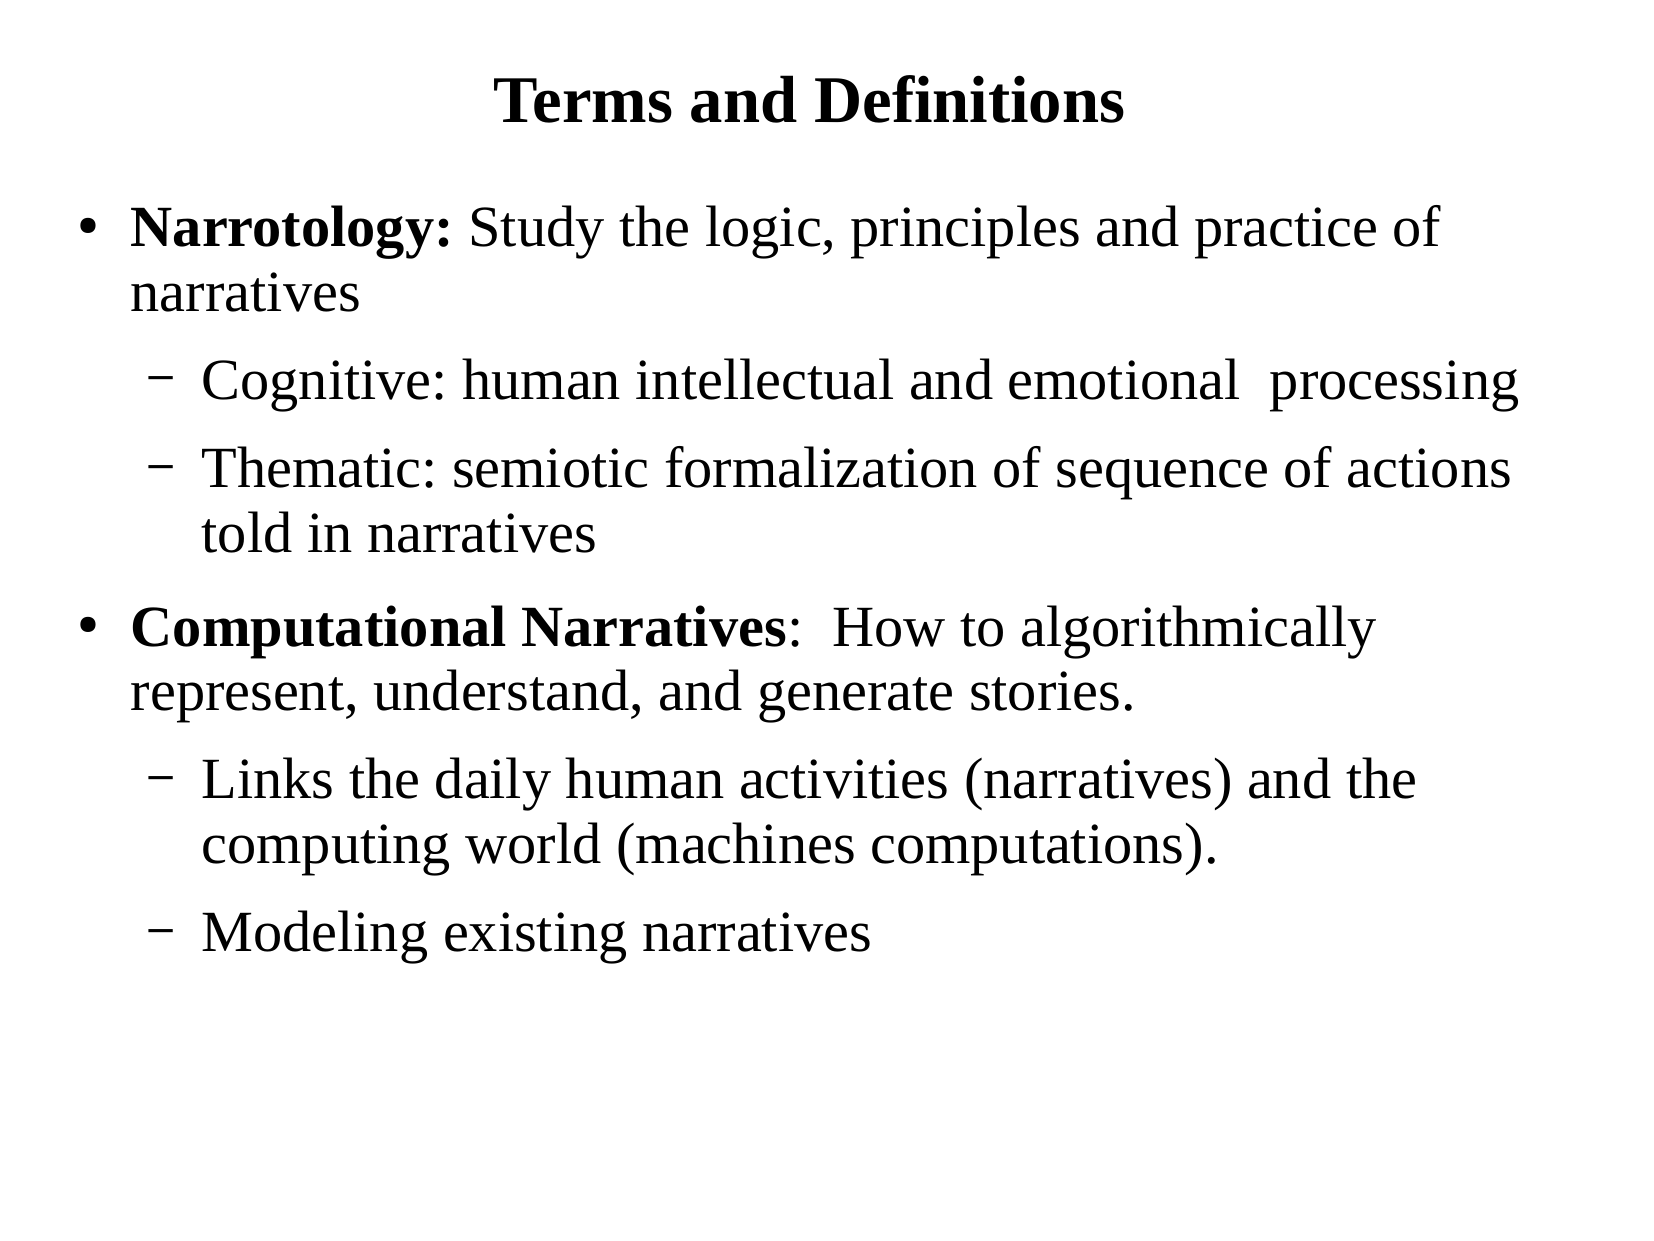

# Terms and Definitions
Narrotology: Study the logic, principles and practice of narratives
Cognitive: human intellectual and emotional processing
Thematic: semiotic formalization of sequence of actions told in narratives
Computational Narratives: How to algorithmically represent, understand, and generate stories.
Links the daily human activities (narratives) and the computing world (machines computations).
Modeling existing narratives